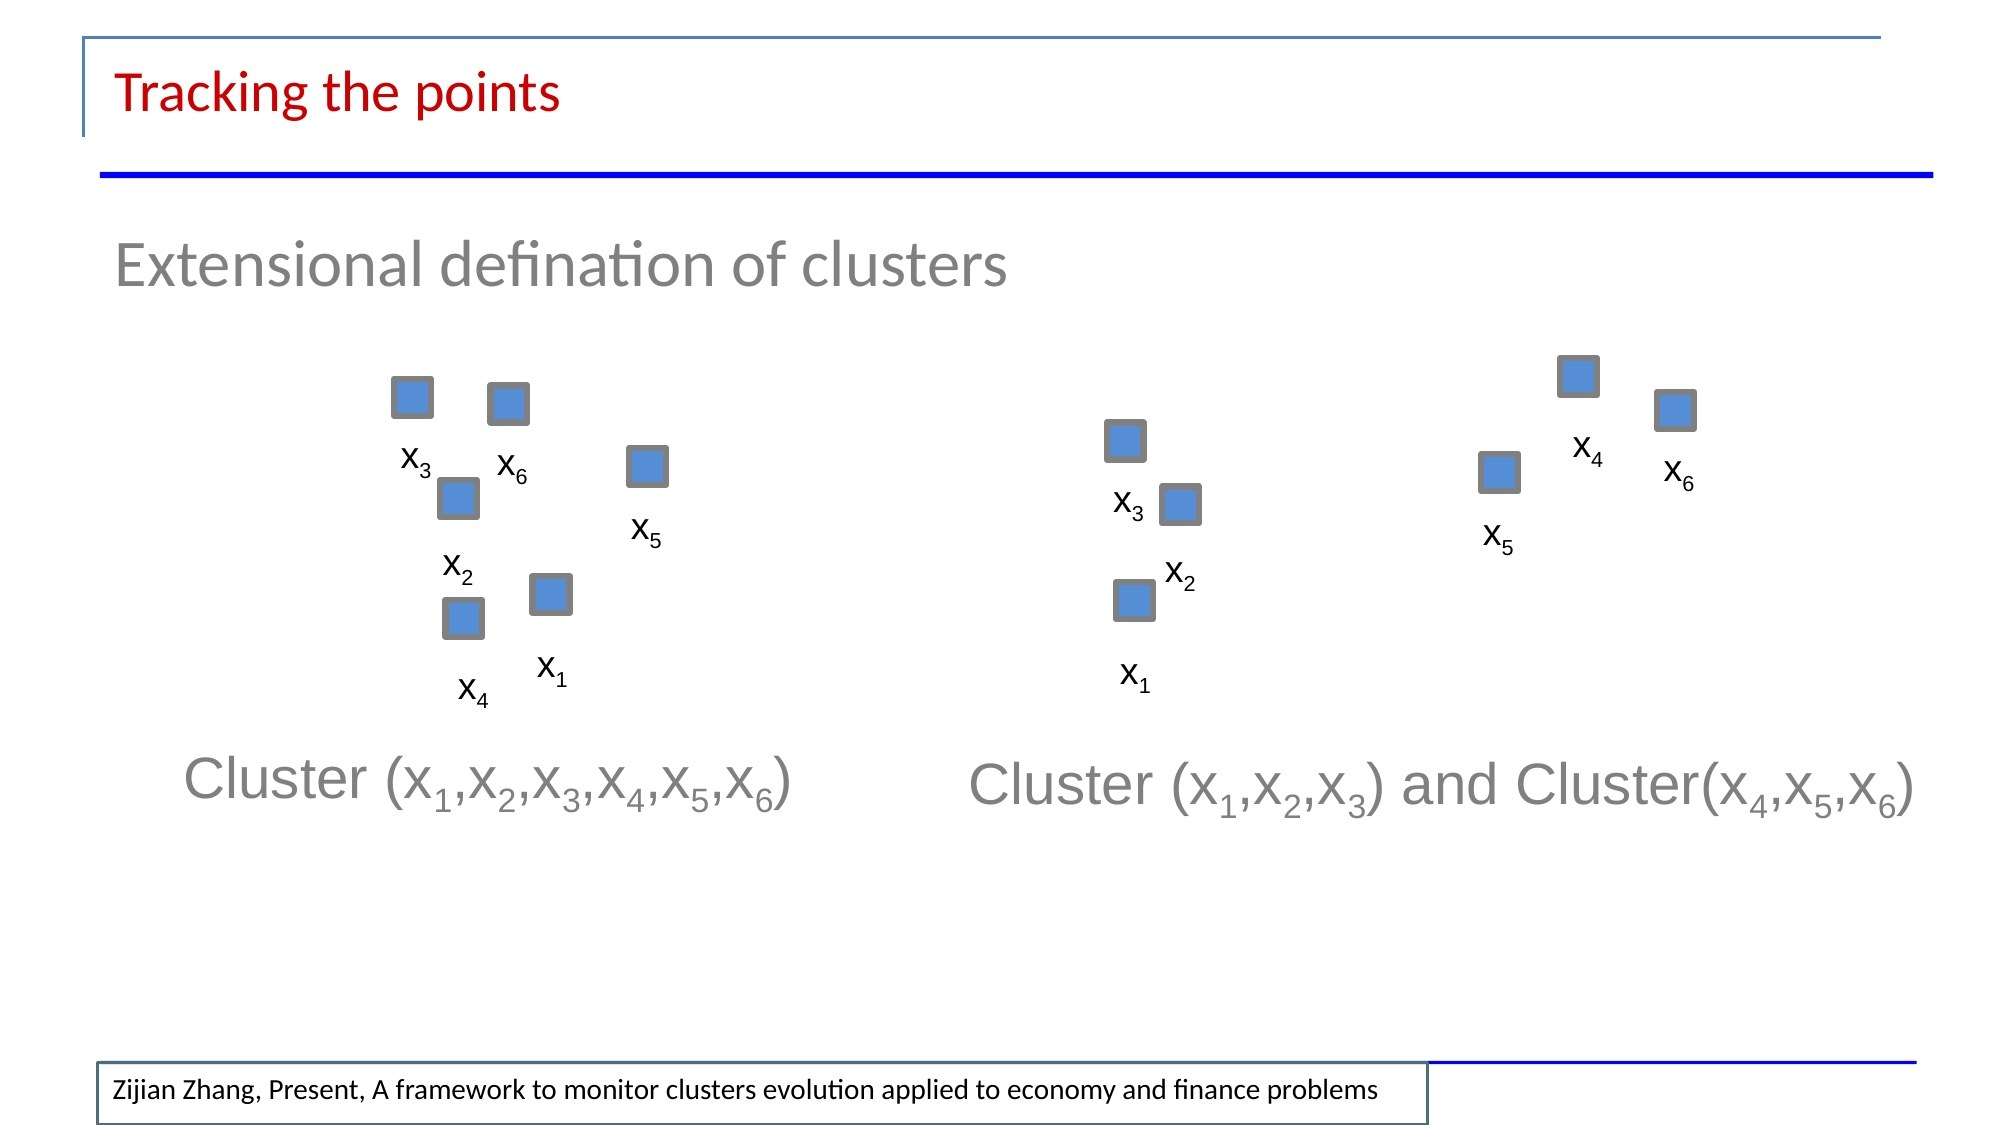

Tracking the points
Extensional defination of clusters
x4
x3
x6
x6
x3
x5
x5
x2
x2
x1
x1
x4
Cluster (x1,x2,x3,x4,x5,x6)
Cluster (x1,x2,x3) and Cluster(x4,x5,x6)
Zijian Zhang, Present, A framework to monitor clusters evolution applied to economy and finance problems